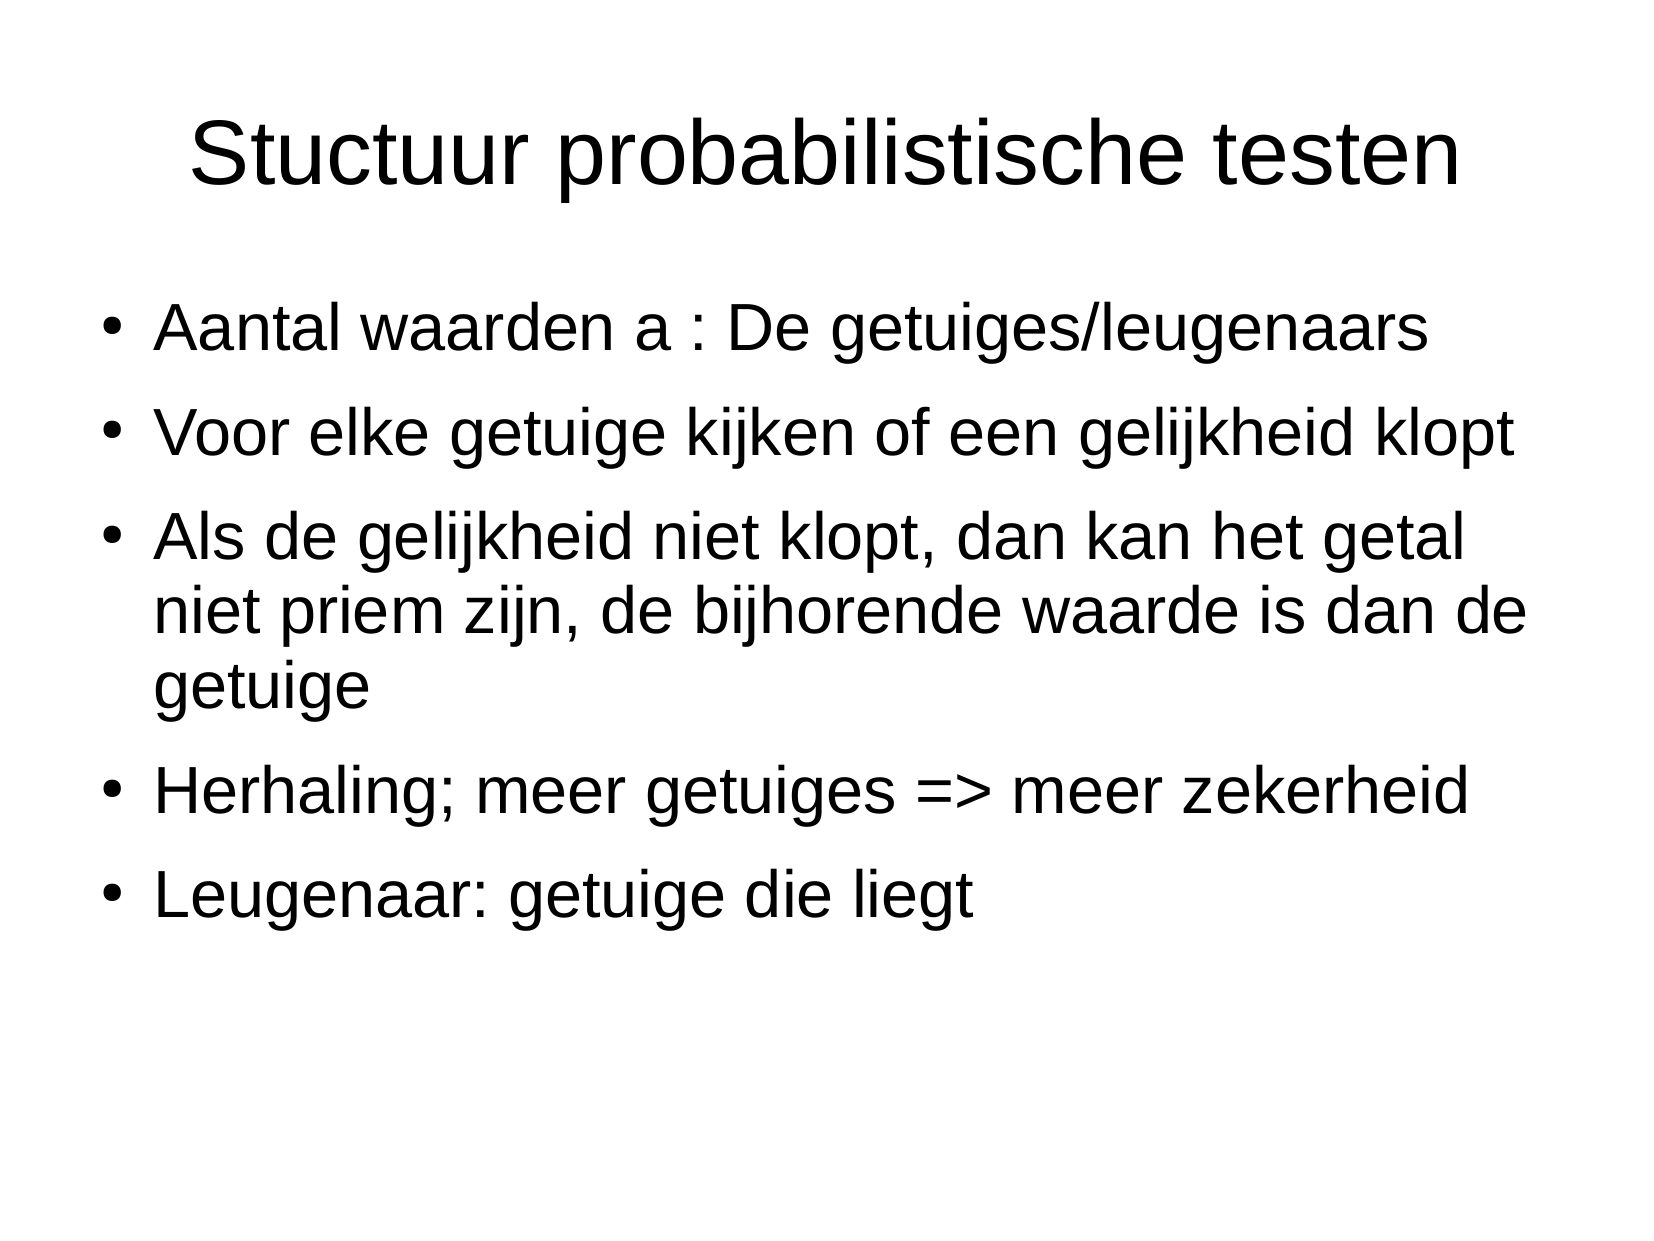

# Stuctuur probabilistische testen
Aantal waarden a : De getuiges/leugenaars
Voor elke getuige kijken of een gelijkheid klopt
Als de gelijkheid niet klopt, dan kan het getal niet priem zijn, de bijhorende waarde is dan de getuige
Herhaling; meer getuiges => meer zekerheid
Leugenaar: getuige die liegt